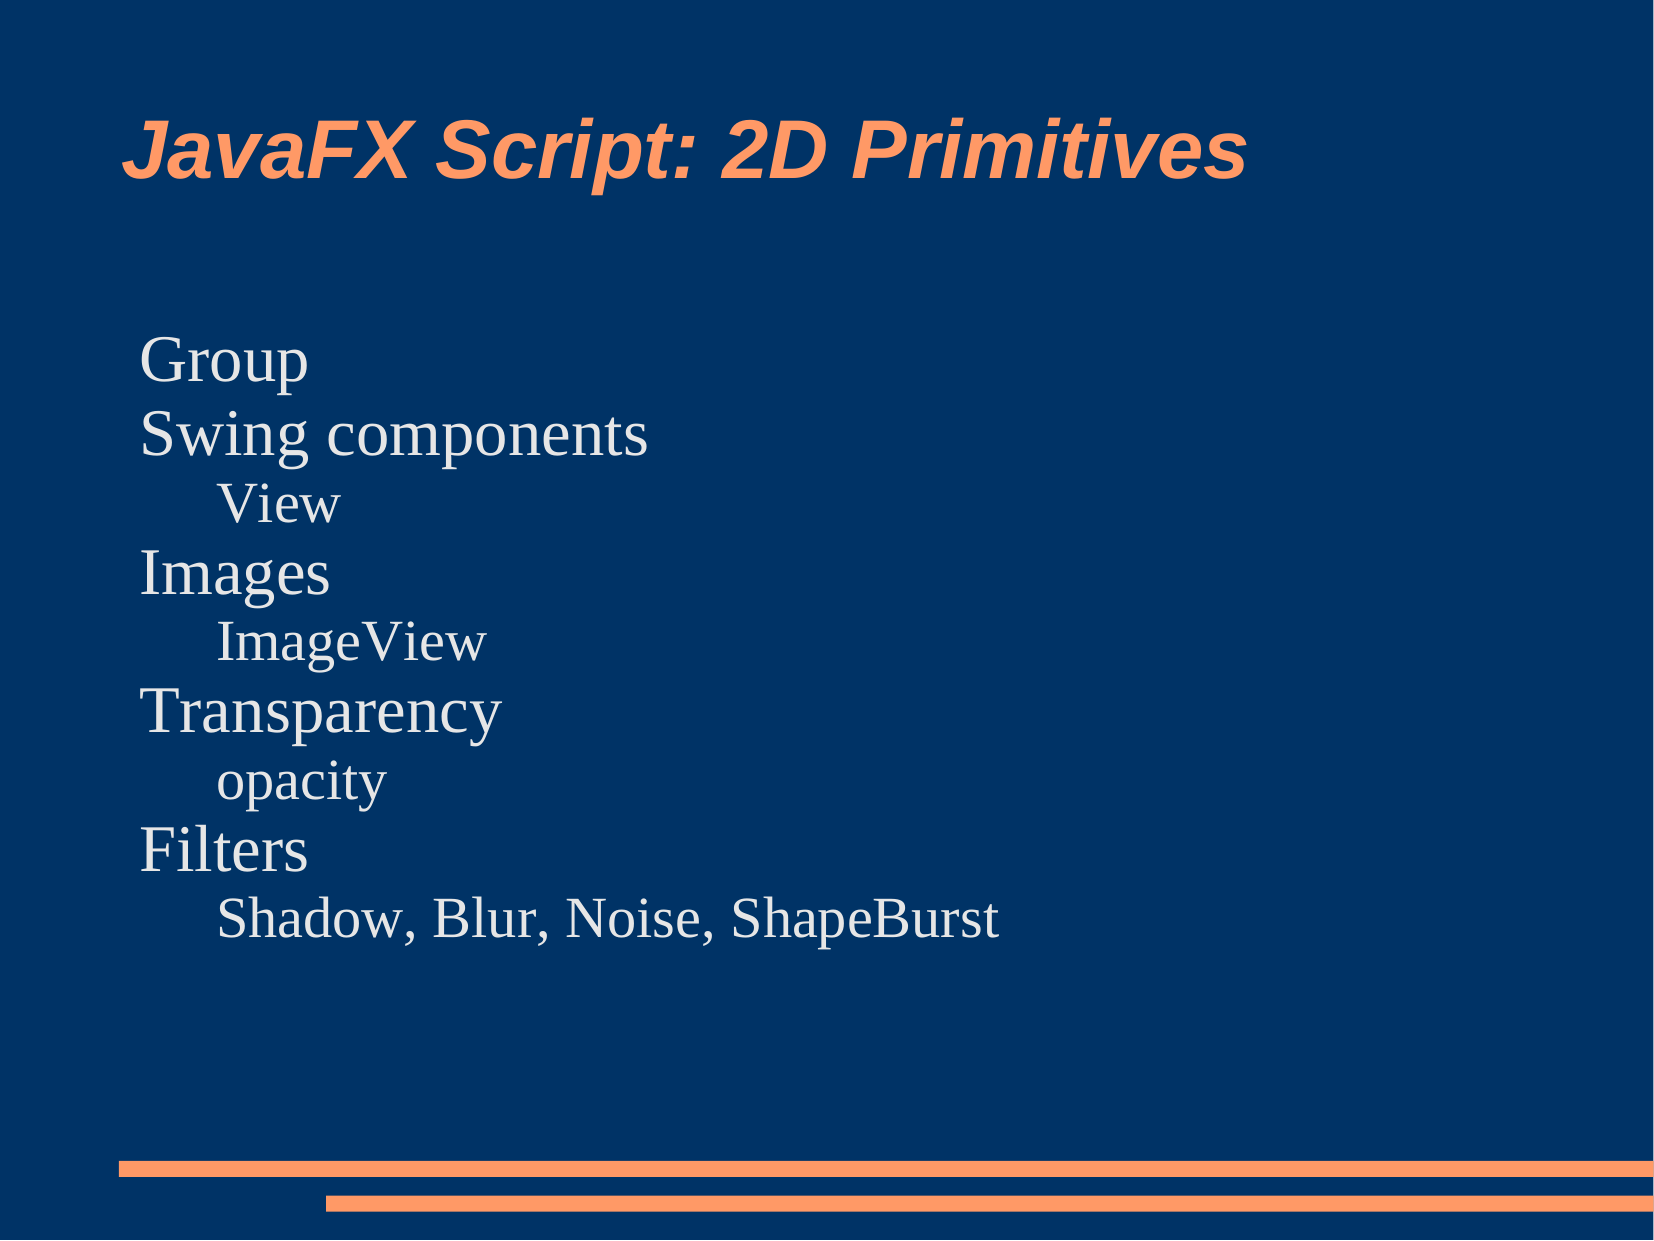

# JavaFX Script: 2D Primitives
Group
Swing components
View
Images
ImageView
Transparency
opacity
Filters
Shadow, Blur, Noise, ShapeBurst